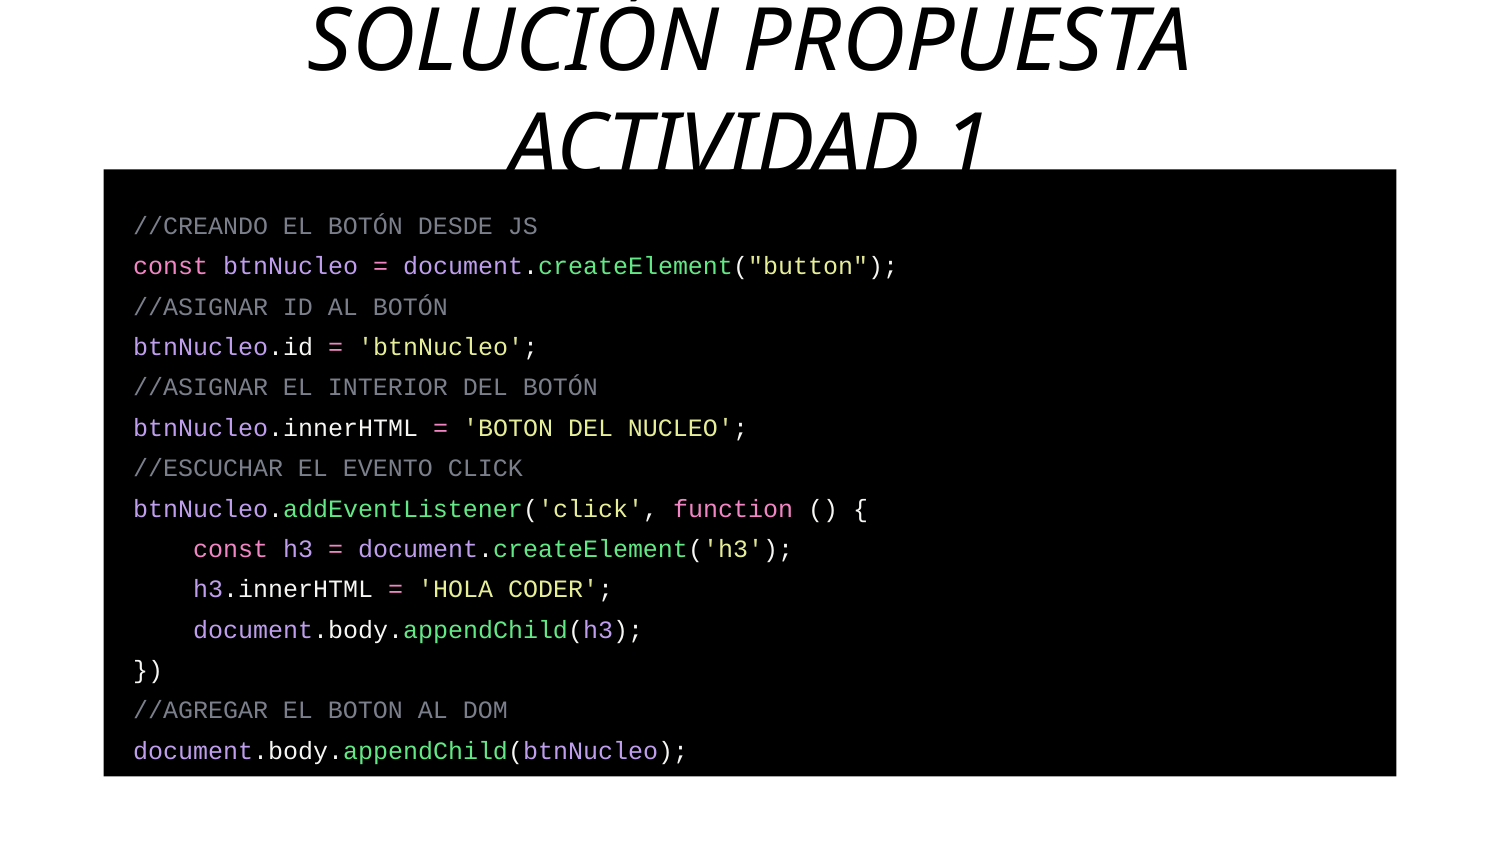

SOLUCIÓN PROPUESTA ACTIVIDAD 1
//CREANDO EL BOTÓN DESDE JS
const btnNucleo = document.createElement("button");
//ASIGNAR ID AL BOTÓN
btnNucleo.id = 'btnNucleo';
//ASIGNAR EL INTERIOR DEL BOTÓN
btnNucleo.innerHTML = 'BOTON DEL NUCLEO';
//ESCUCHAR EL EVENTO CLICK
btnNucleo.addEventListener('click', function () {
 const h3 = document.createElement('h3');
 h3.innerHTML = 'HOLA CODER';
 document.body.appendChild(h3);
})
//AGREGAR EL BOTON AL DOM
document.body.appendChild(btnNucleo);